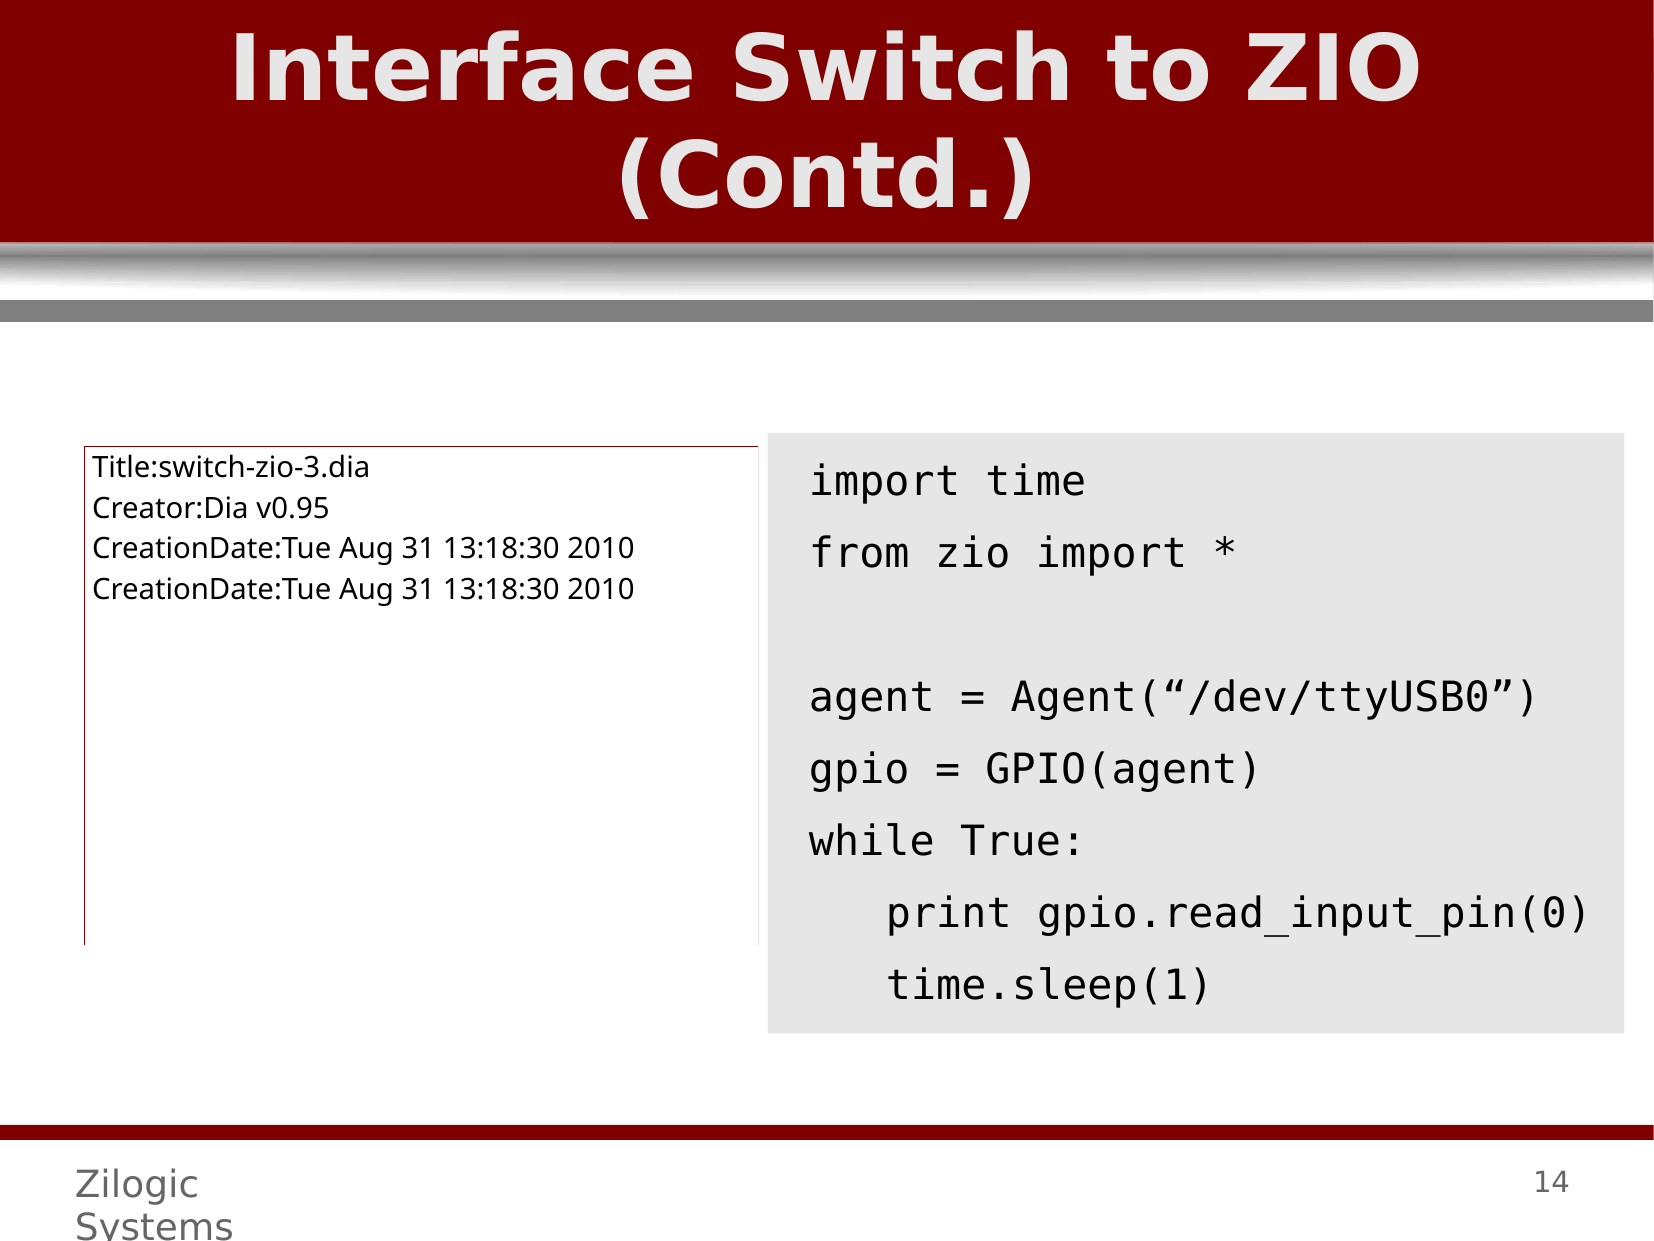

# Interface Switch to ZIO (Contd.)
import time
from zio import *
agent = Agent(“/dev/ttyUSB0”)
gpio = GPIO(agent)
while True:
print gpio.read_input_pin(0)
time.sleep(1)
14